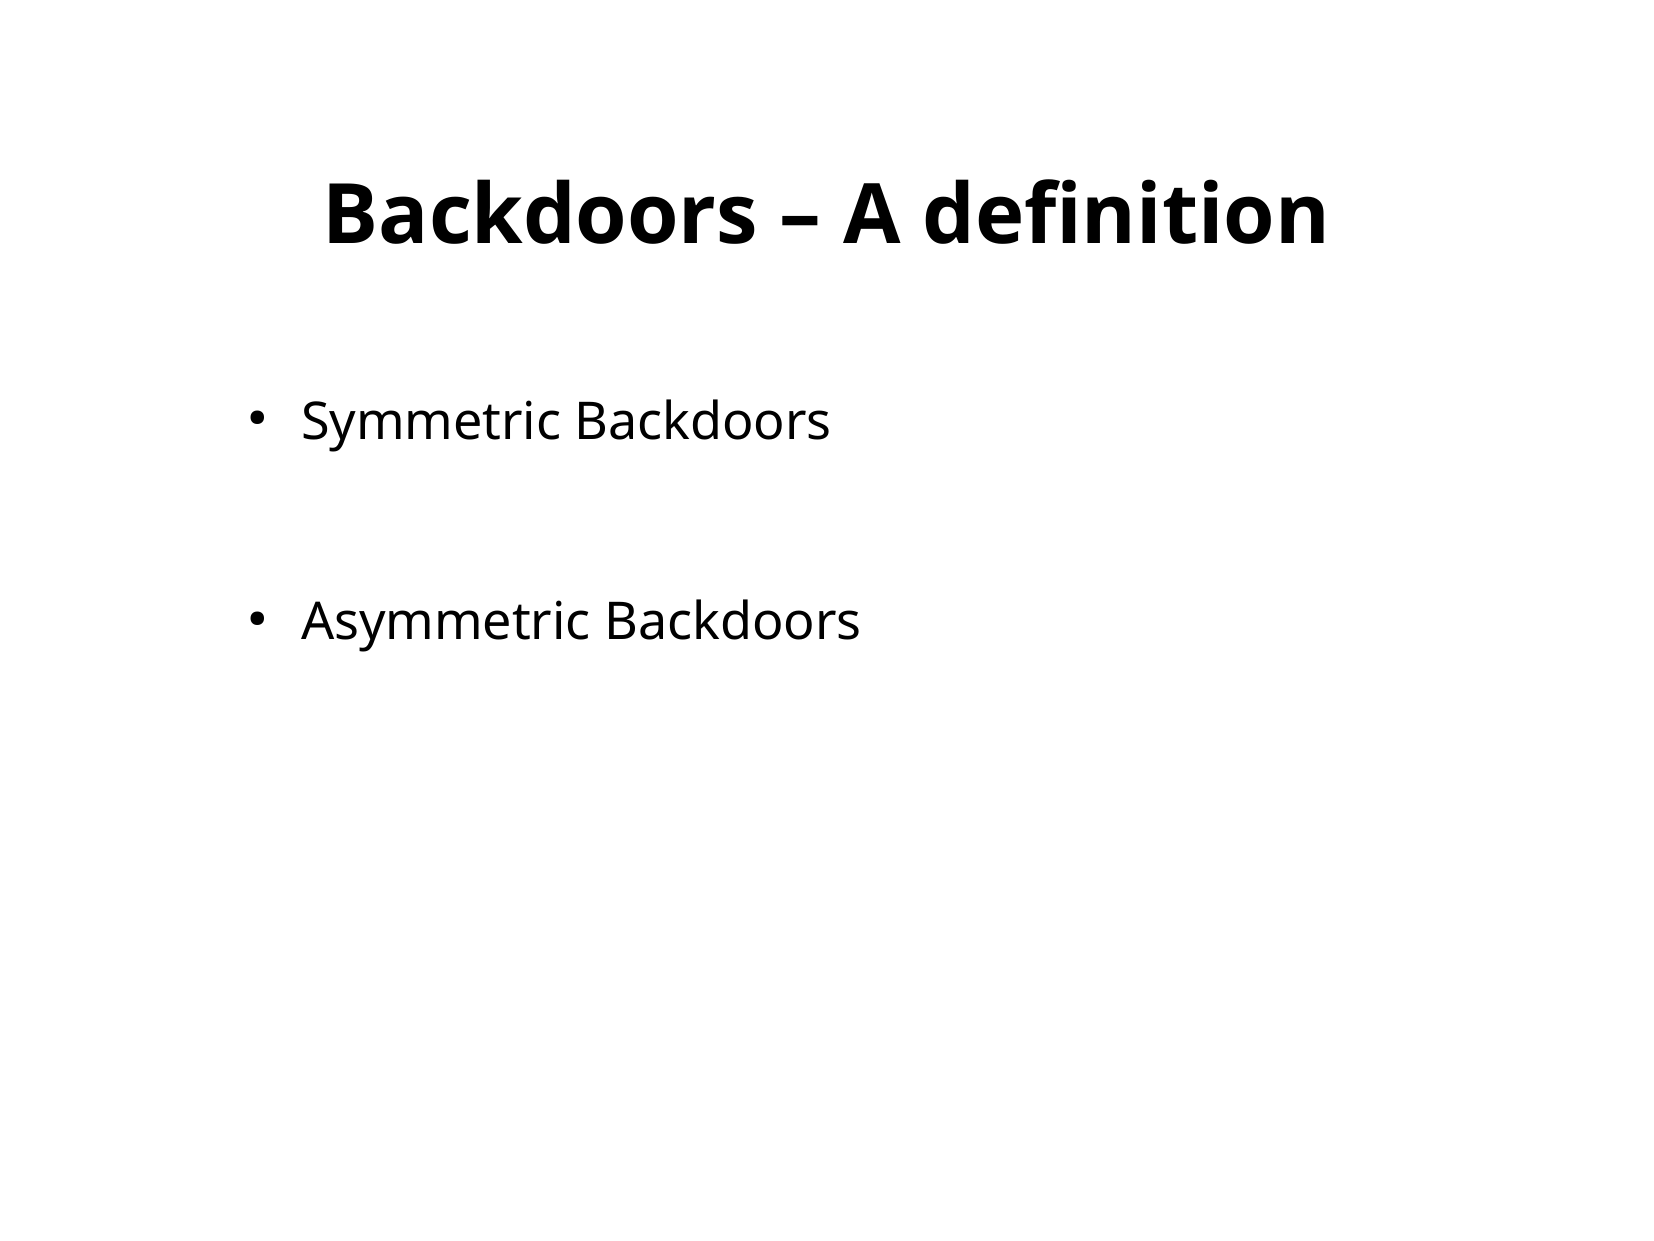

Backdoors – A definition
# Symmetric Backdoors
Asymmetric Backdoors